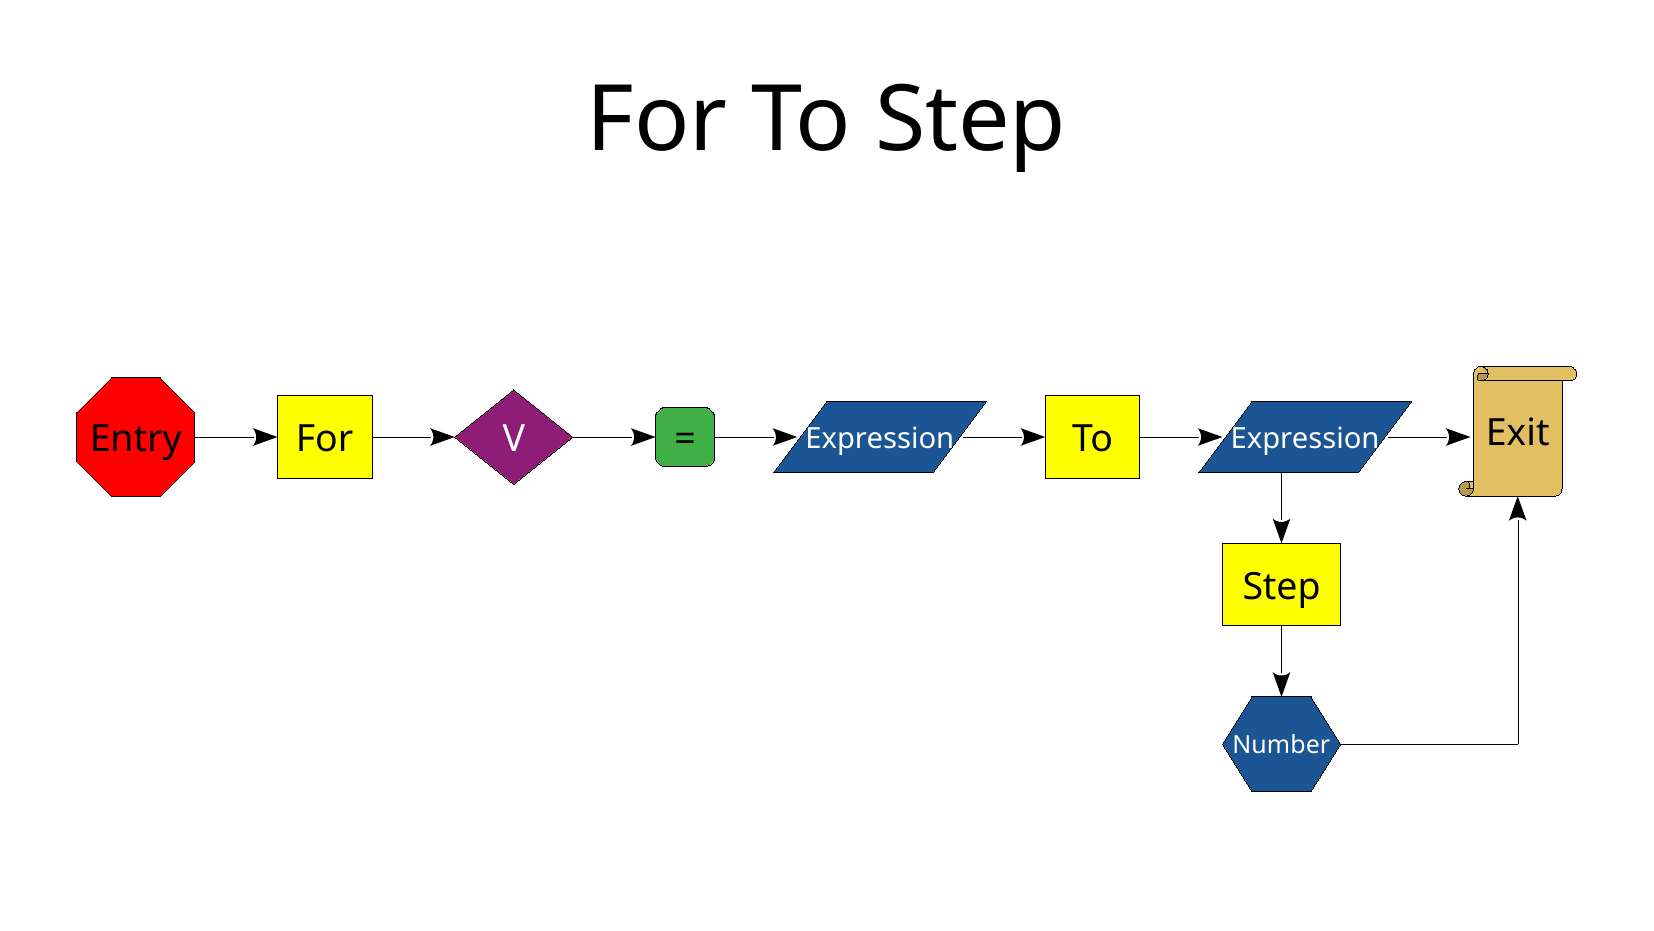

# For To Step
Exit
Entry
V
For
To
Expression
Expression
=
Step
Number